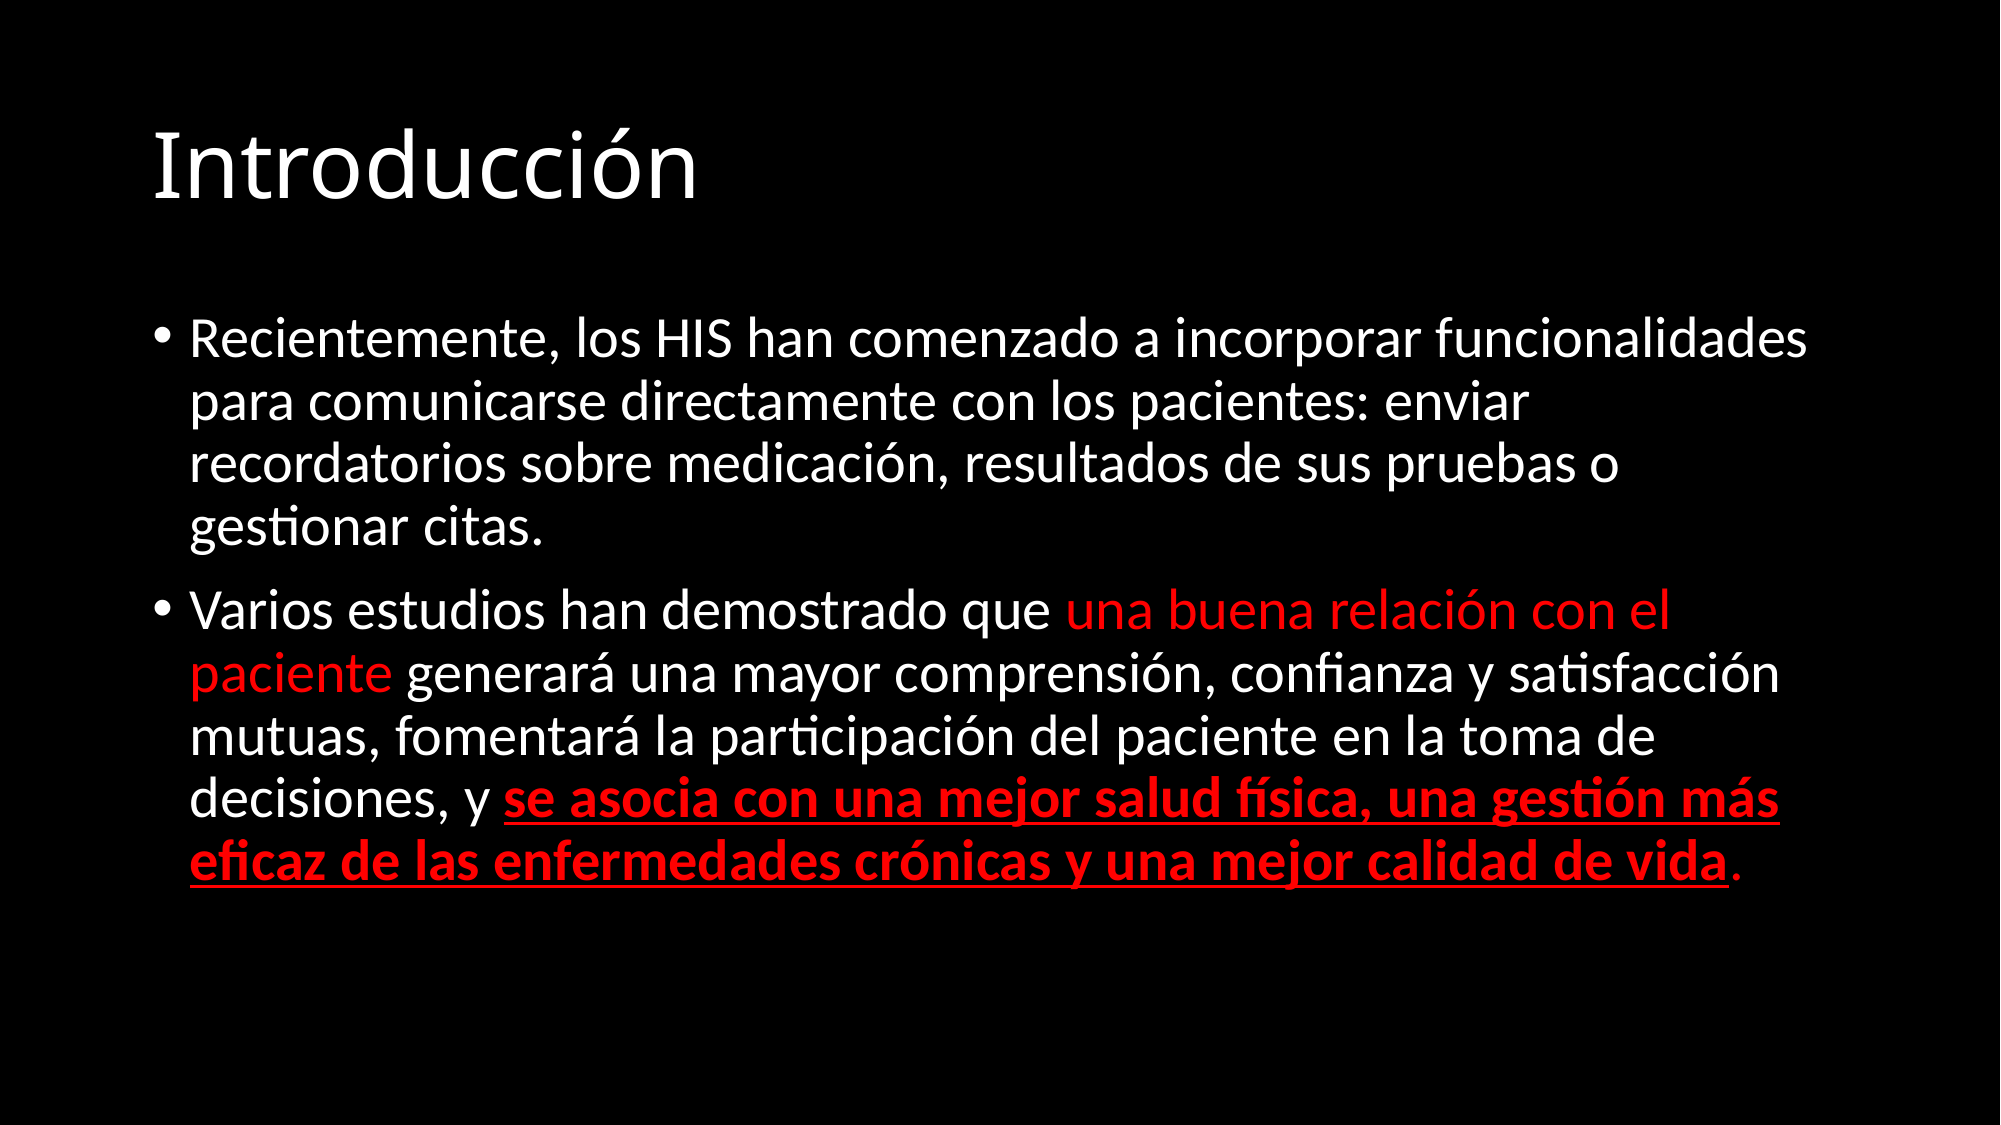

# Introducción
Recientemente, los HIS han comenzado a incorporar funcionalidades para comunicarse directamente con los pacientes: enviar recordatorios sobre medicación, resultados de sus pruebas o gestionar citas.
Varios estudios han demostrado que una buena relación con el paciente generará una mayor comprensión, confianza y satisfacción mutuas, fomentará la participación del paciente en la toma de decisiones, y se asocia con una mejor salud física, una gestión más eficaz de las enfermedades crónicas y una mejor calidad de vida.